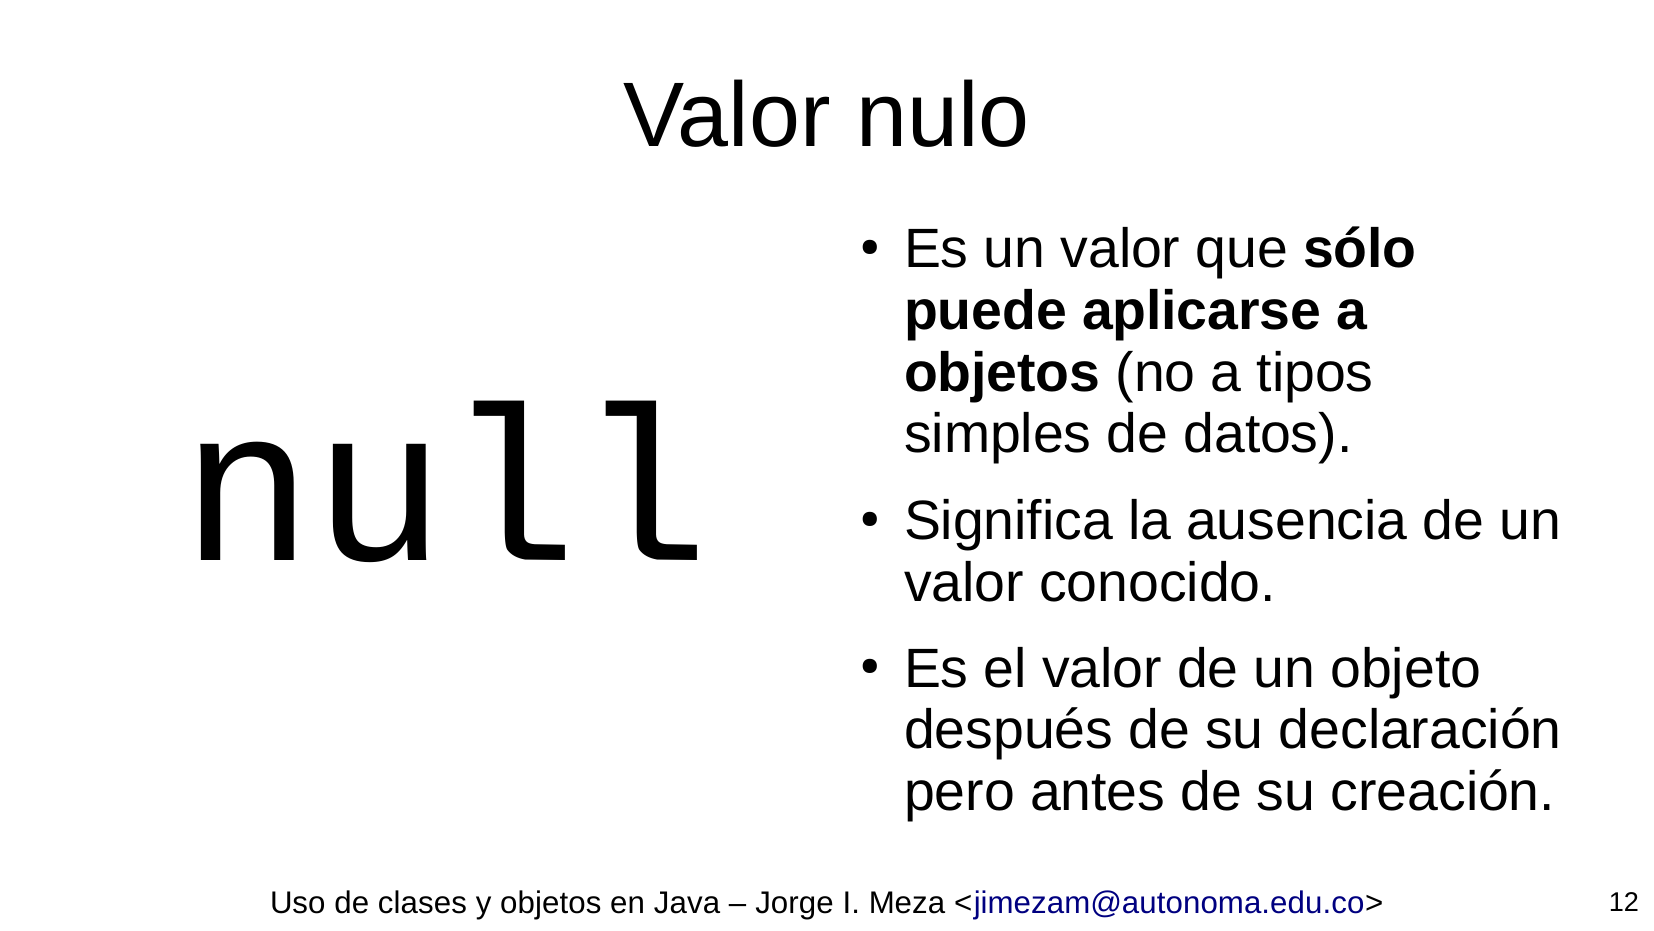

# Valor nulo
Es un valor que sólo puede aplicarse a objetos (no a tipos simples de datos).
Significa la ausencia de un valor conocido.
Es el valor de un objeto después de su declaración pero antes de su creación.
null